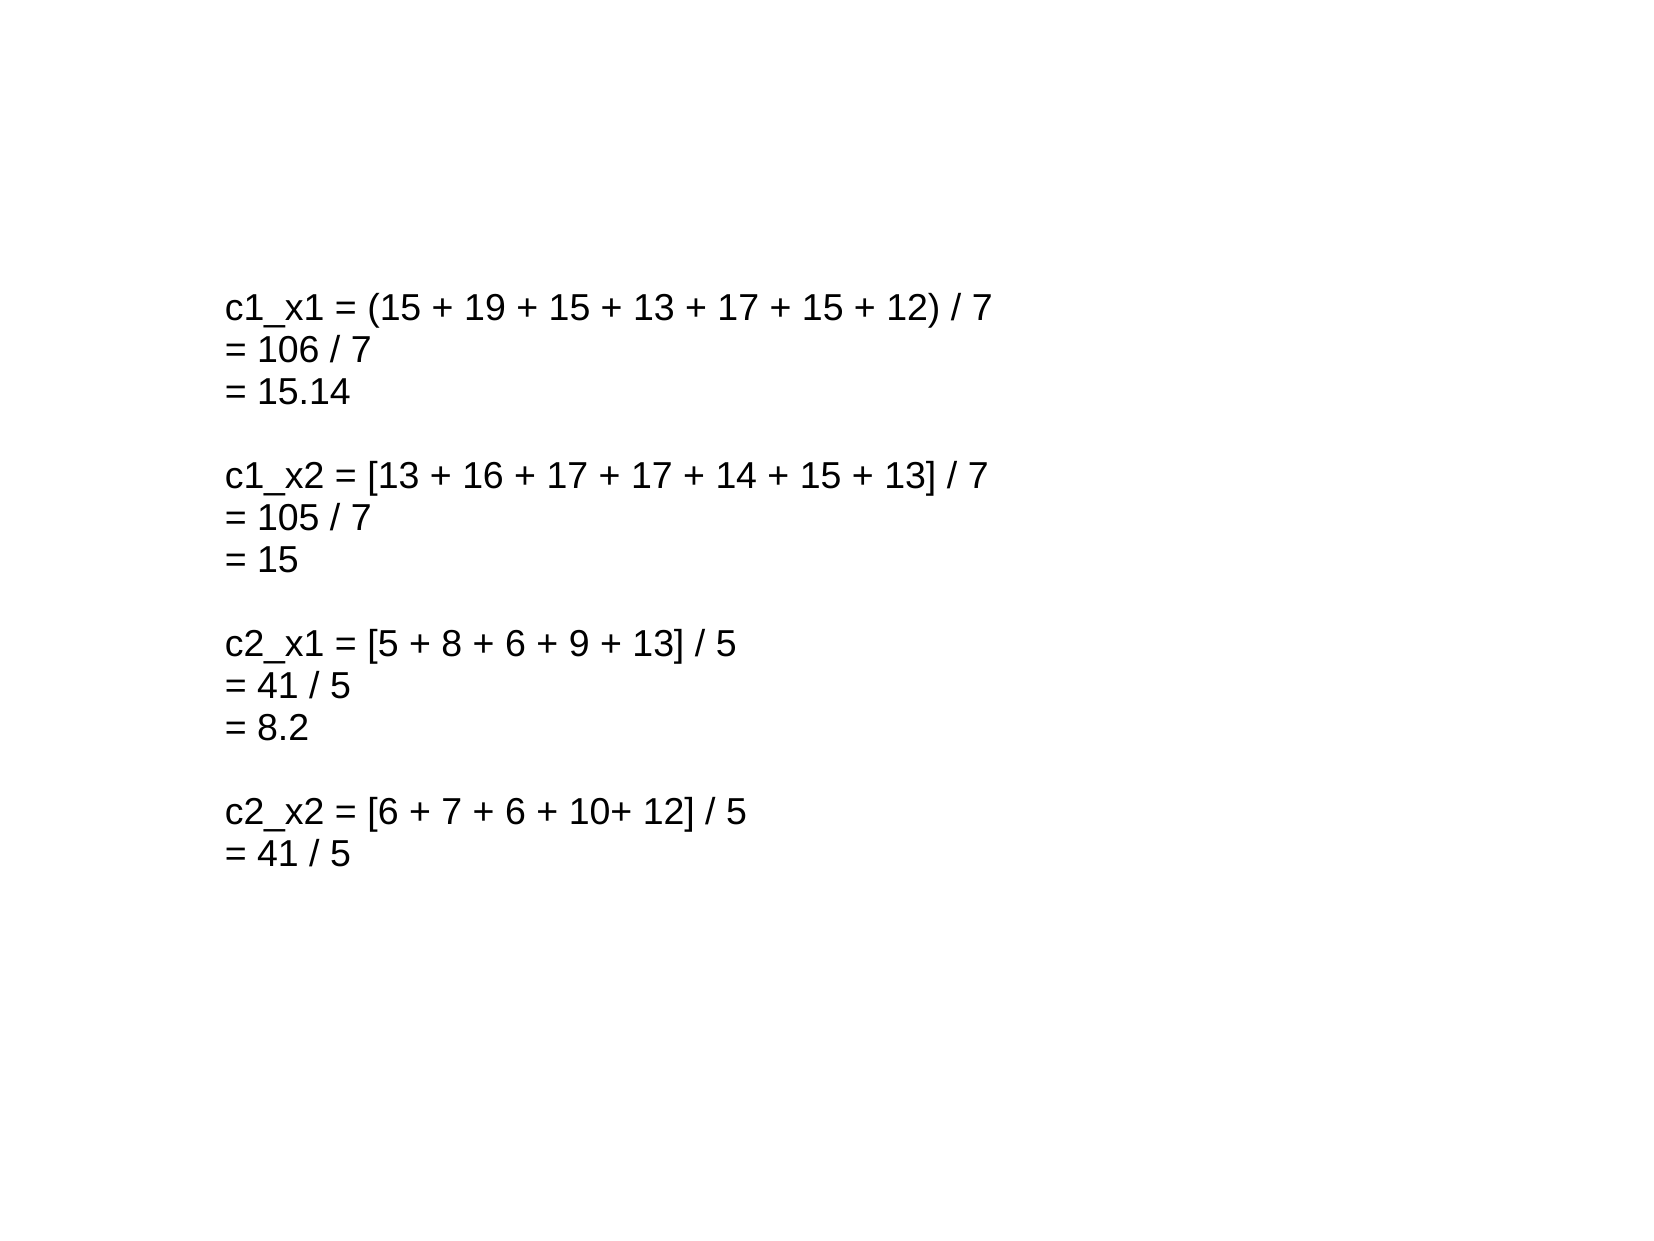

#
c1_x1 = (15 + 19 + 15 + 13 + 17 + 15 + 12) / 7
= 106 / 7
= 15.14
c1_x2 = [13 + 16 + 17 + 17 + 14 + 15 + 13] / 7
= 105 / 7
= 15
c2_x1 = [5 + 8 + 6 + 9 + 13] / 5
= 41 / 5
= 8.2
c2_x2 = [6 + 7 + 6 + 10+ 12] / 5
= 41 / 5